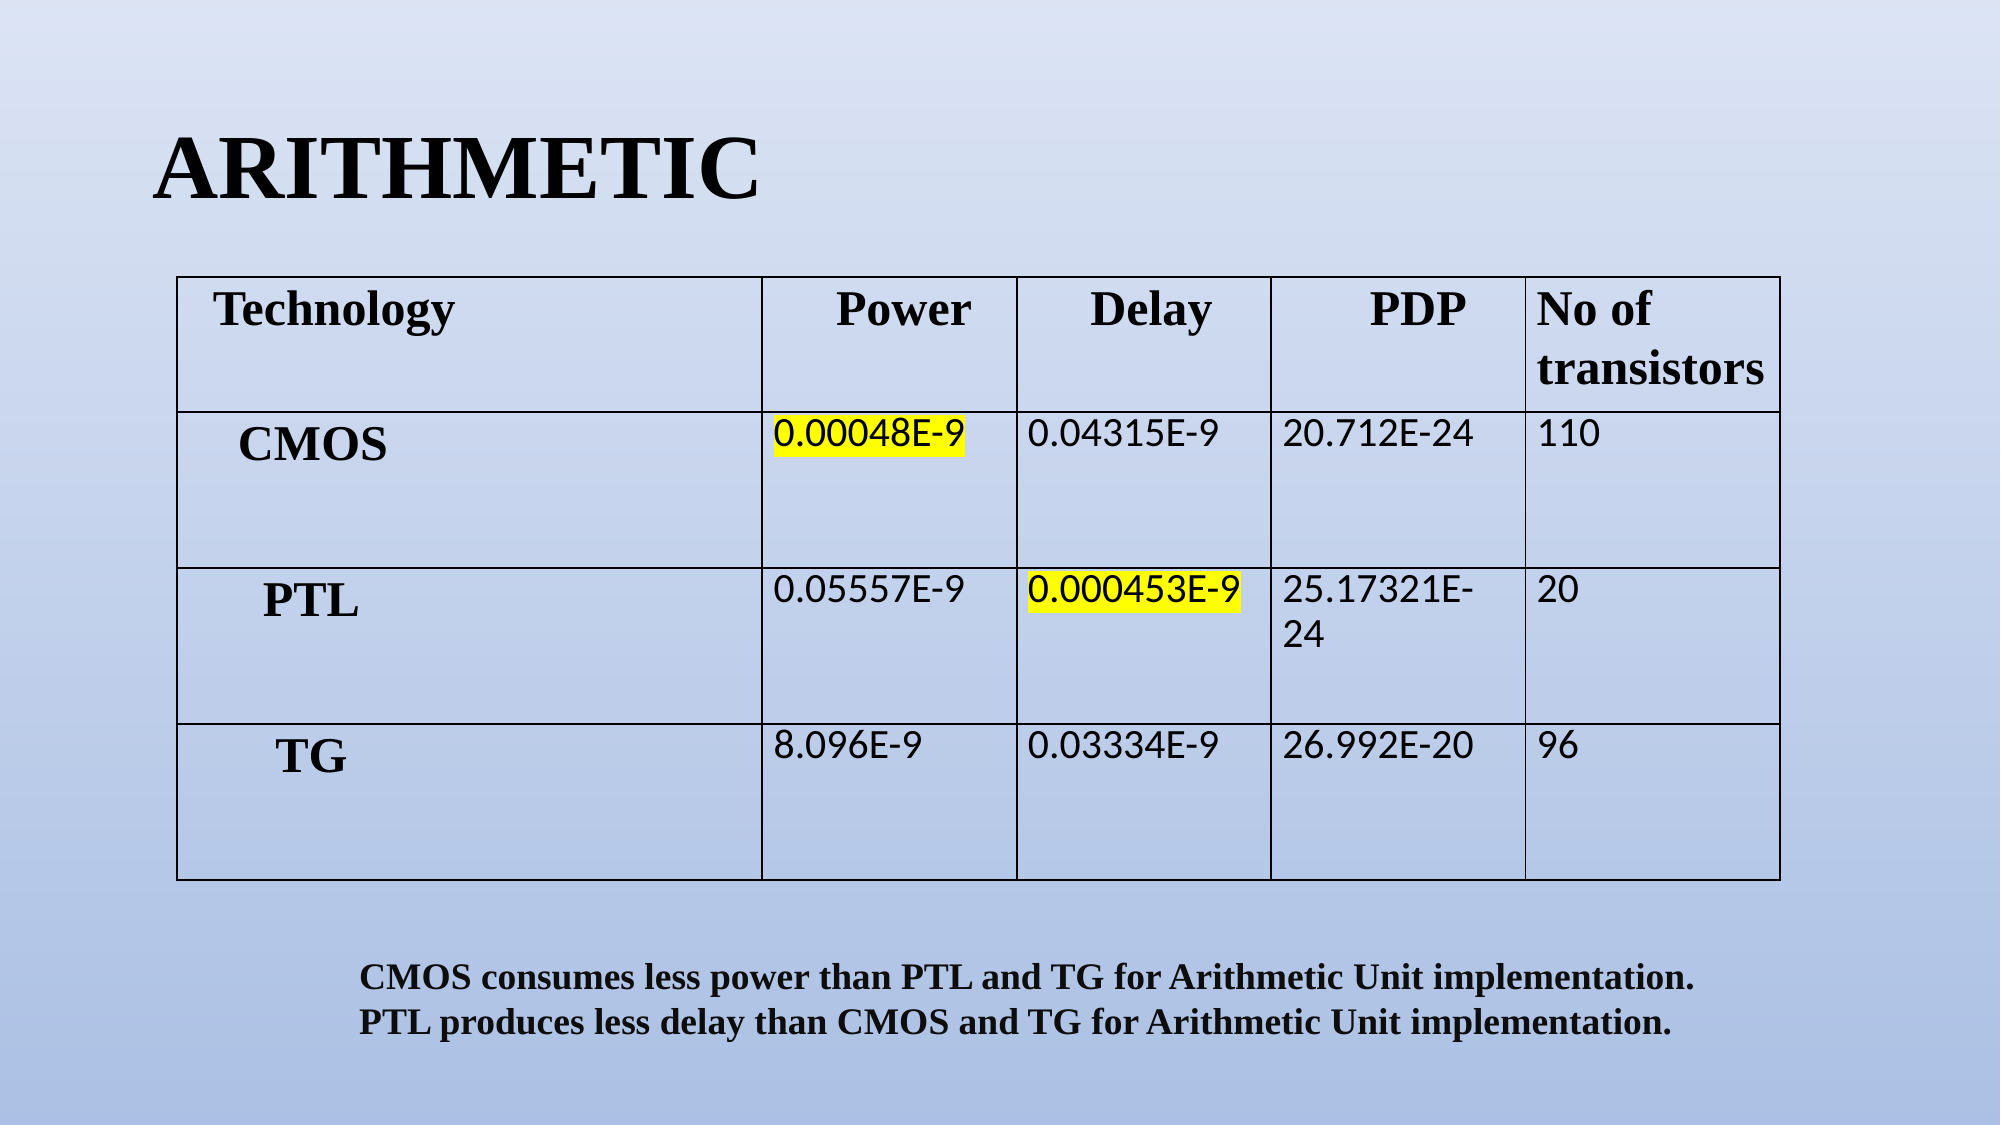

# ARITHMETIC
| Technology | Power | Delay | PDP | No of transistors |
| --- | --- | --- | --- | --- |
| CMOS | 0.00048E-9 | 0.04315E-9 | 20.712E-24 | 110 |
| PTL | 0.05557E-9 | 0.000453E-9 | 25.17321E-24 | 20 |
| TG | 8.096E-9 | 0.03334E-9 | 26.992E-20 | 96 |
CMOS consumes less power than PTL and TG for Arithmetic Unit implementation.
PTL produces less delay than CMOS and TG for Arithmetic Unit implementation.